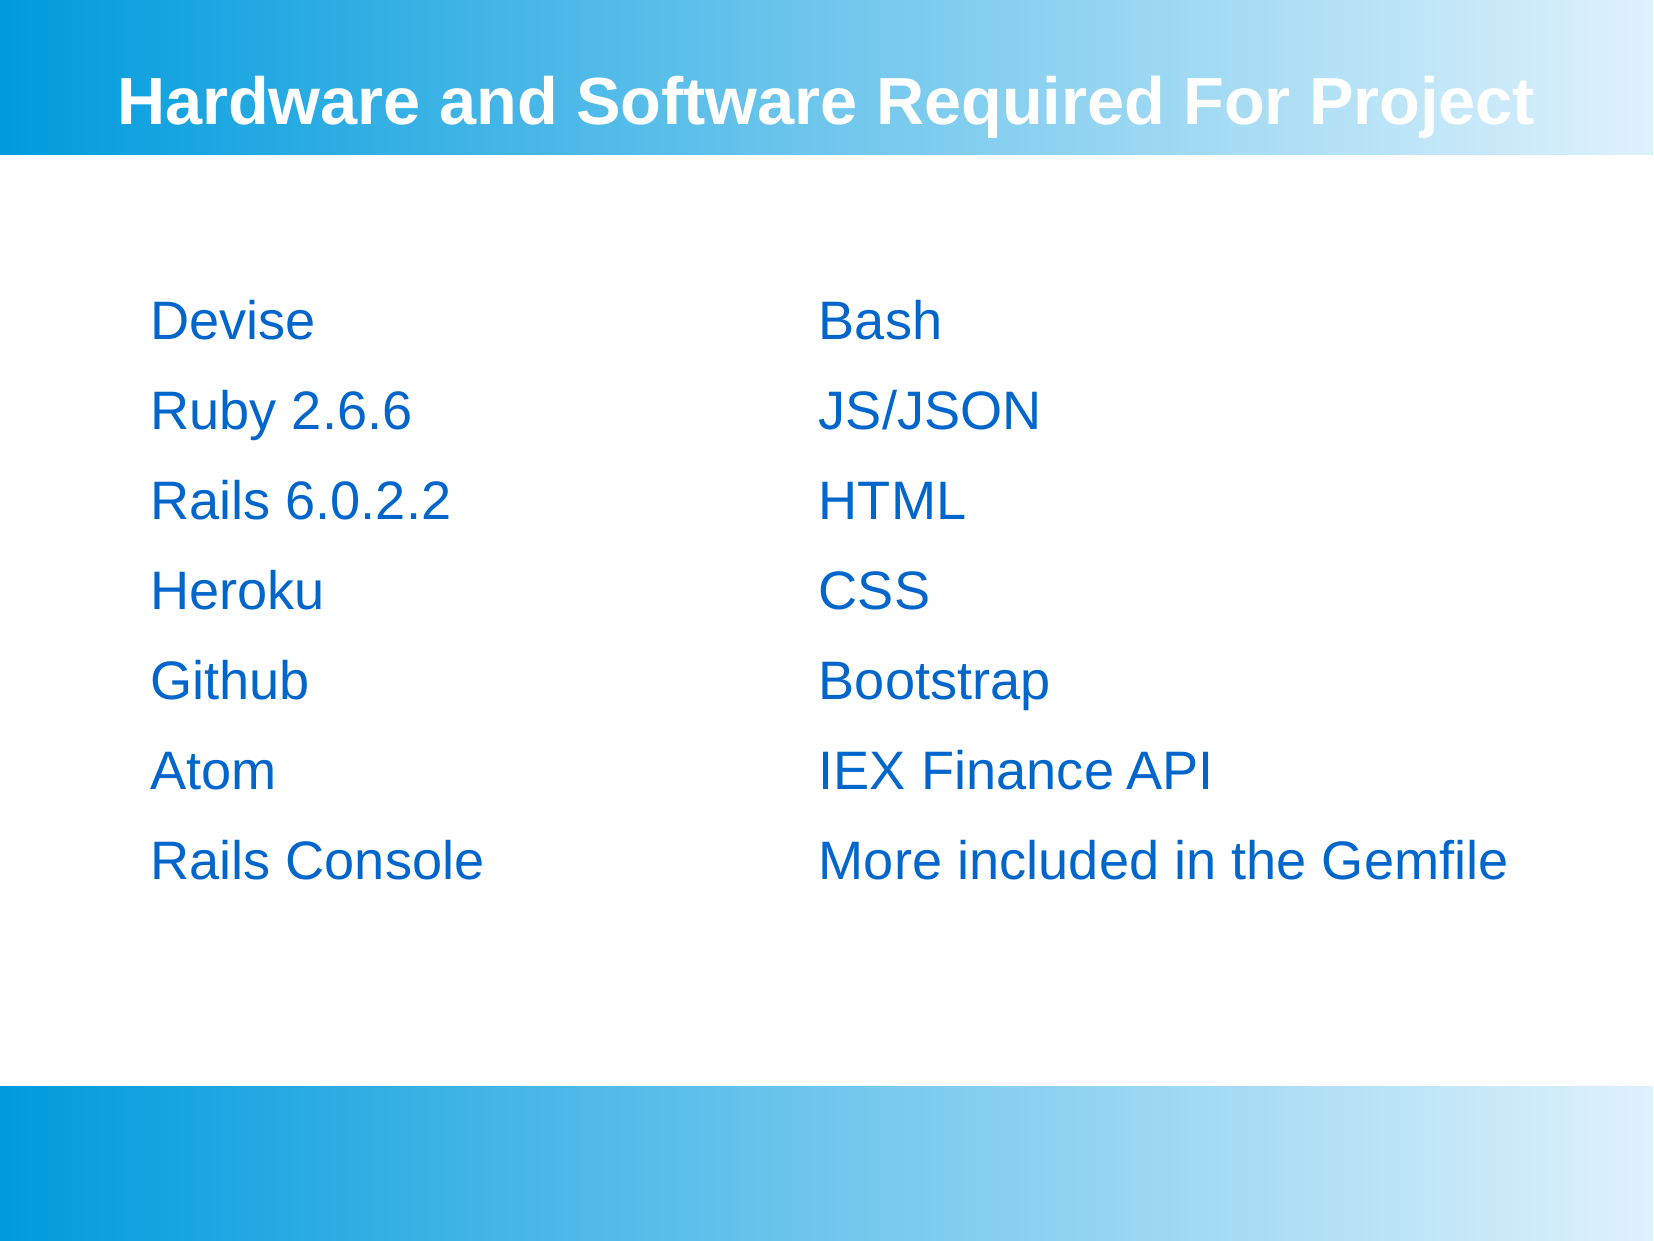

# Hardware and Software Required For Project
Devise
Ruby 2.6.6
Rails 6.0.2.2
Heroku
Github
Atom
Rails Console
Bash
JS/JSON
HTML
CSS
Bootstrap
IEX Finance API
More included in the Gemfile